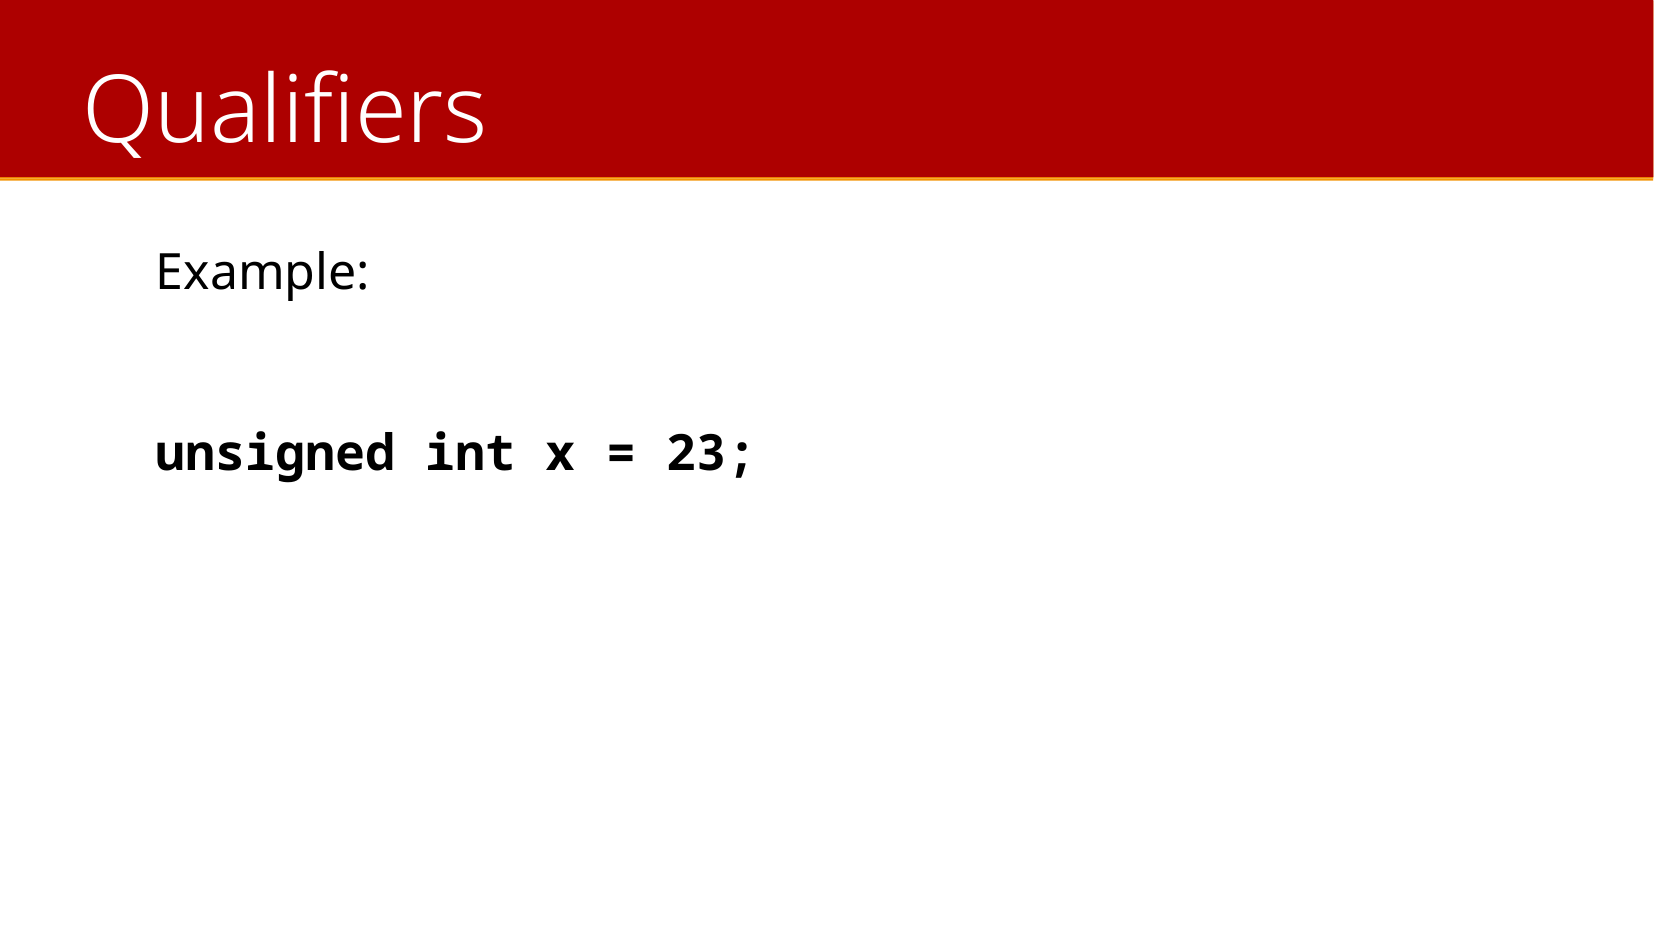

# Qualifiers
Example:
unsigned int x = 23;